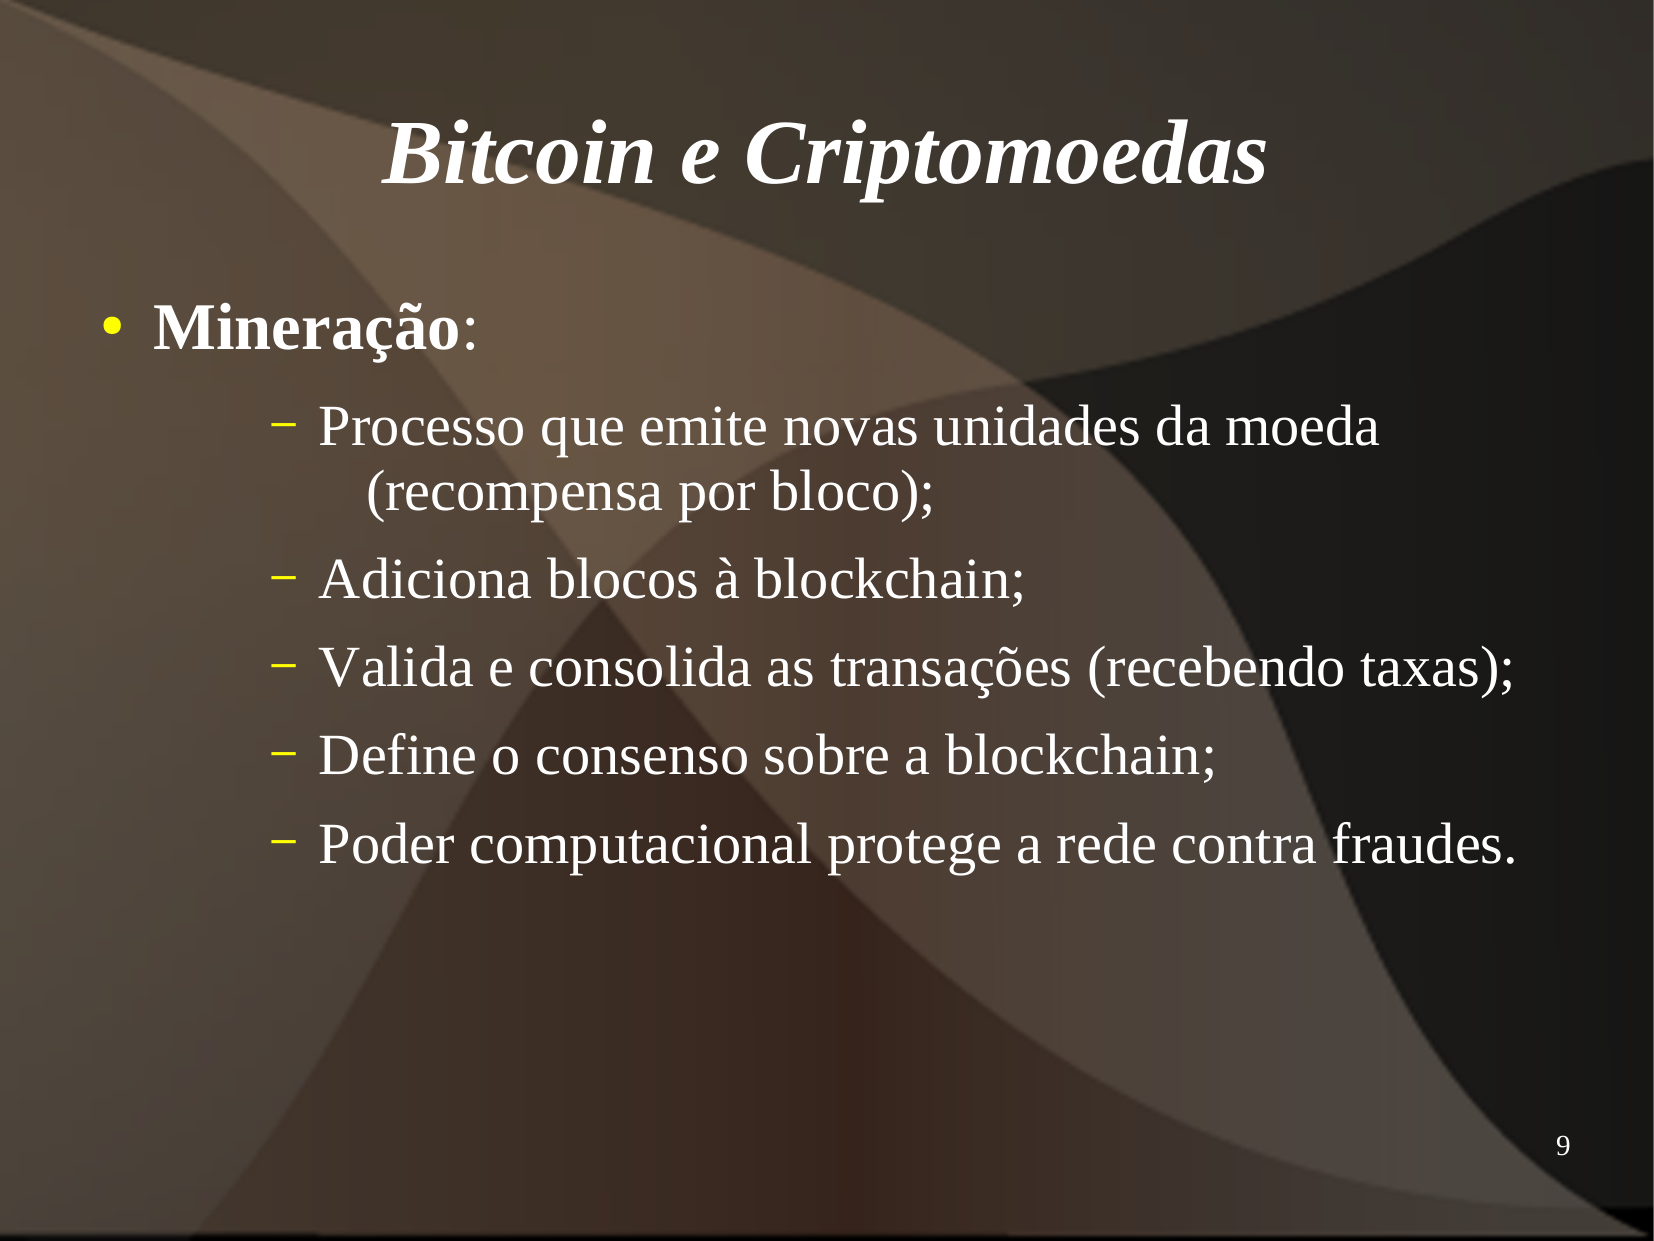

# Bitcoin e Criptomoedas
Mineração:
Processo que emite novas unidades da moeda (recompensa por bloco);
Adiciona blocos à blockchain;
Valida e consolida as transações (recebendo taxas);
Define o consenso sobre a blockchain;
Poder computacional protege a rede contra fraudes.
9